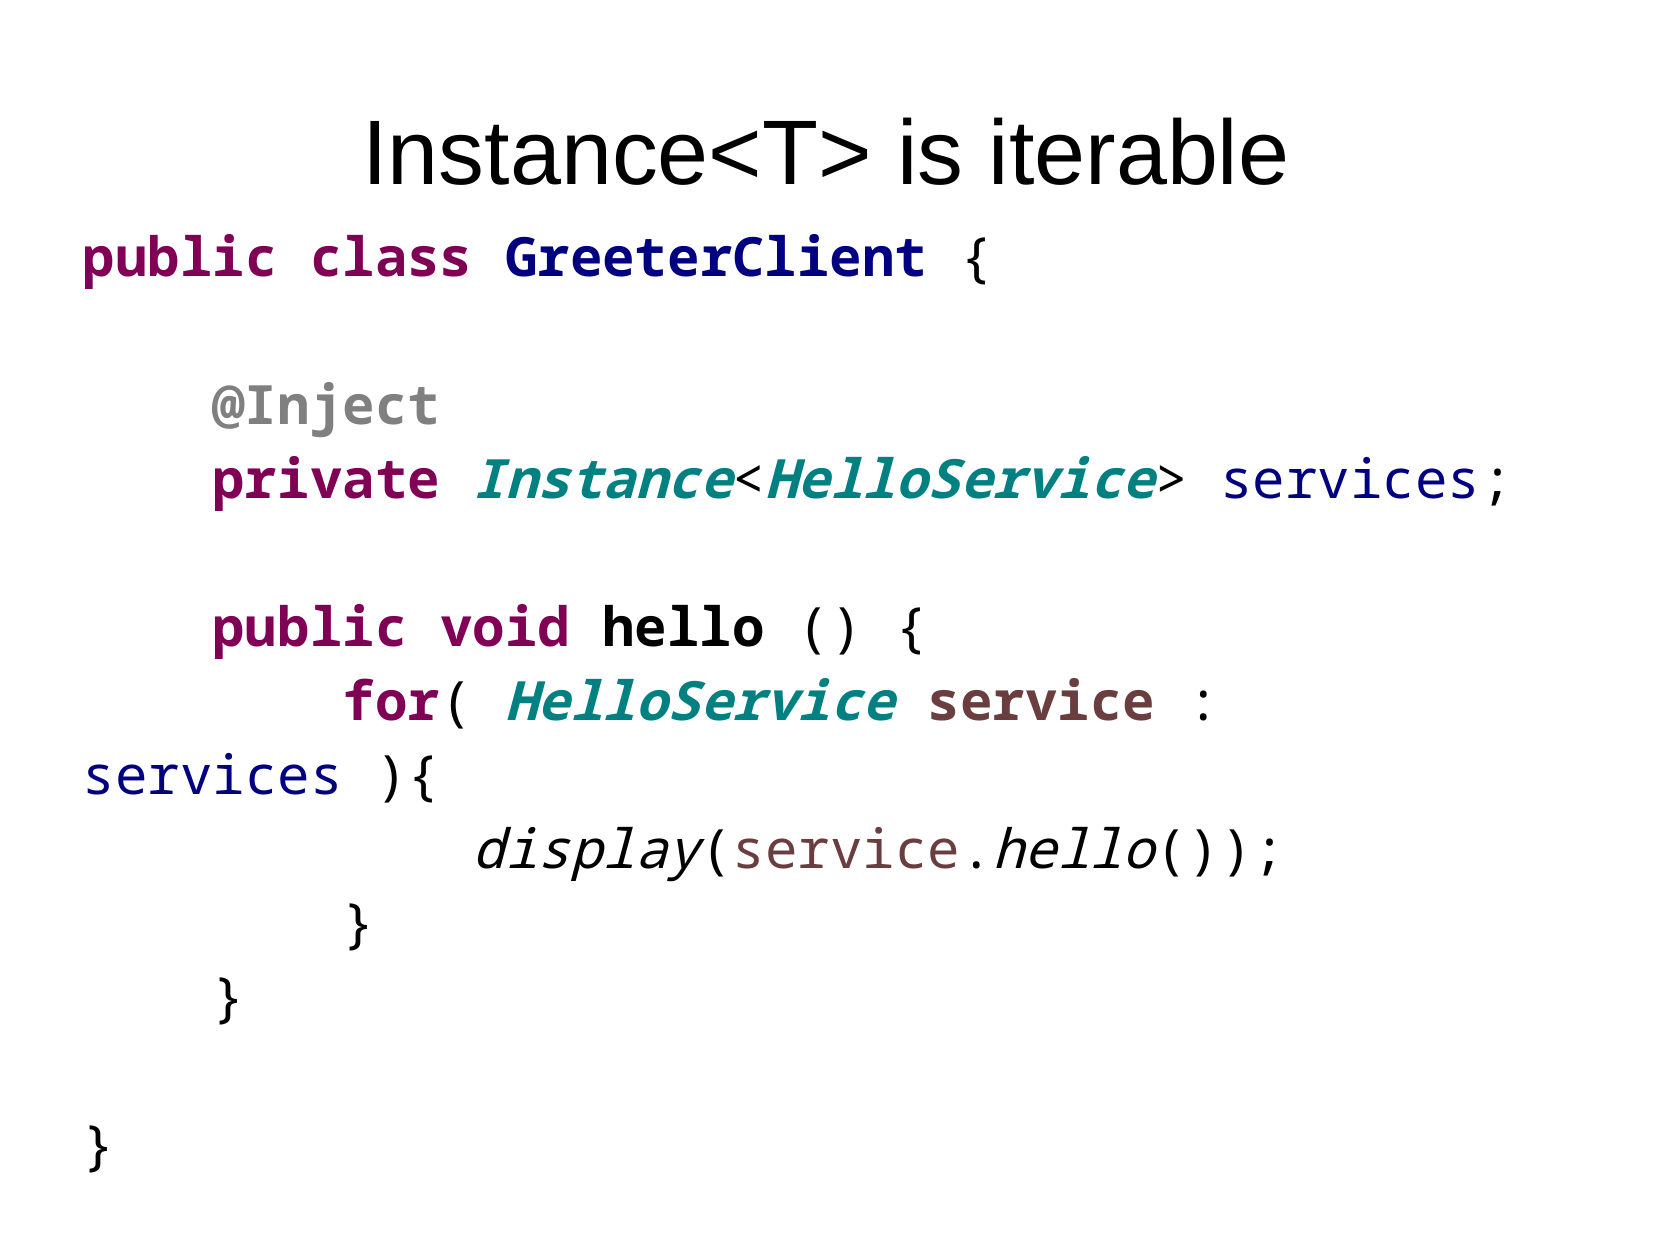

# Instance<T> is iterable
public class GreeterClient {
 @Inject
 private Instance<HelloService> services;
 public void hello () {
 for( HelloService service : services ){
 display(service.hello());
 }
 }
}